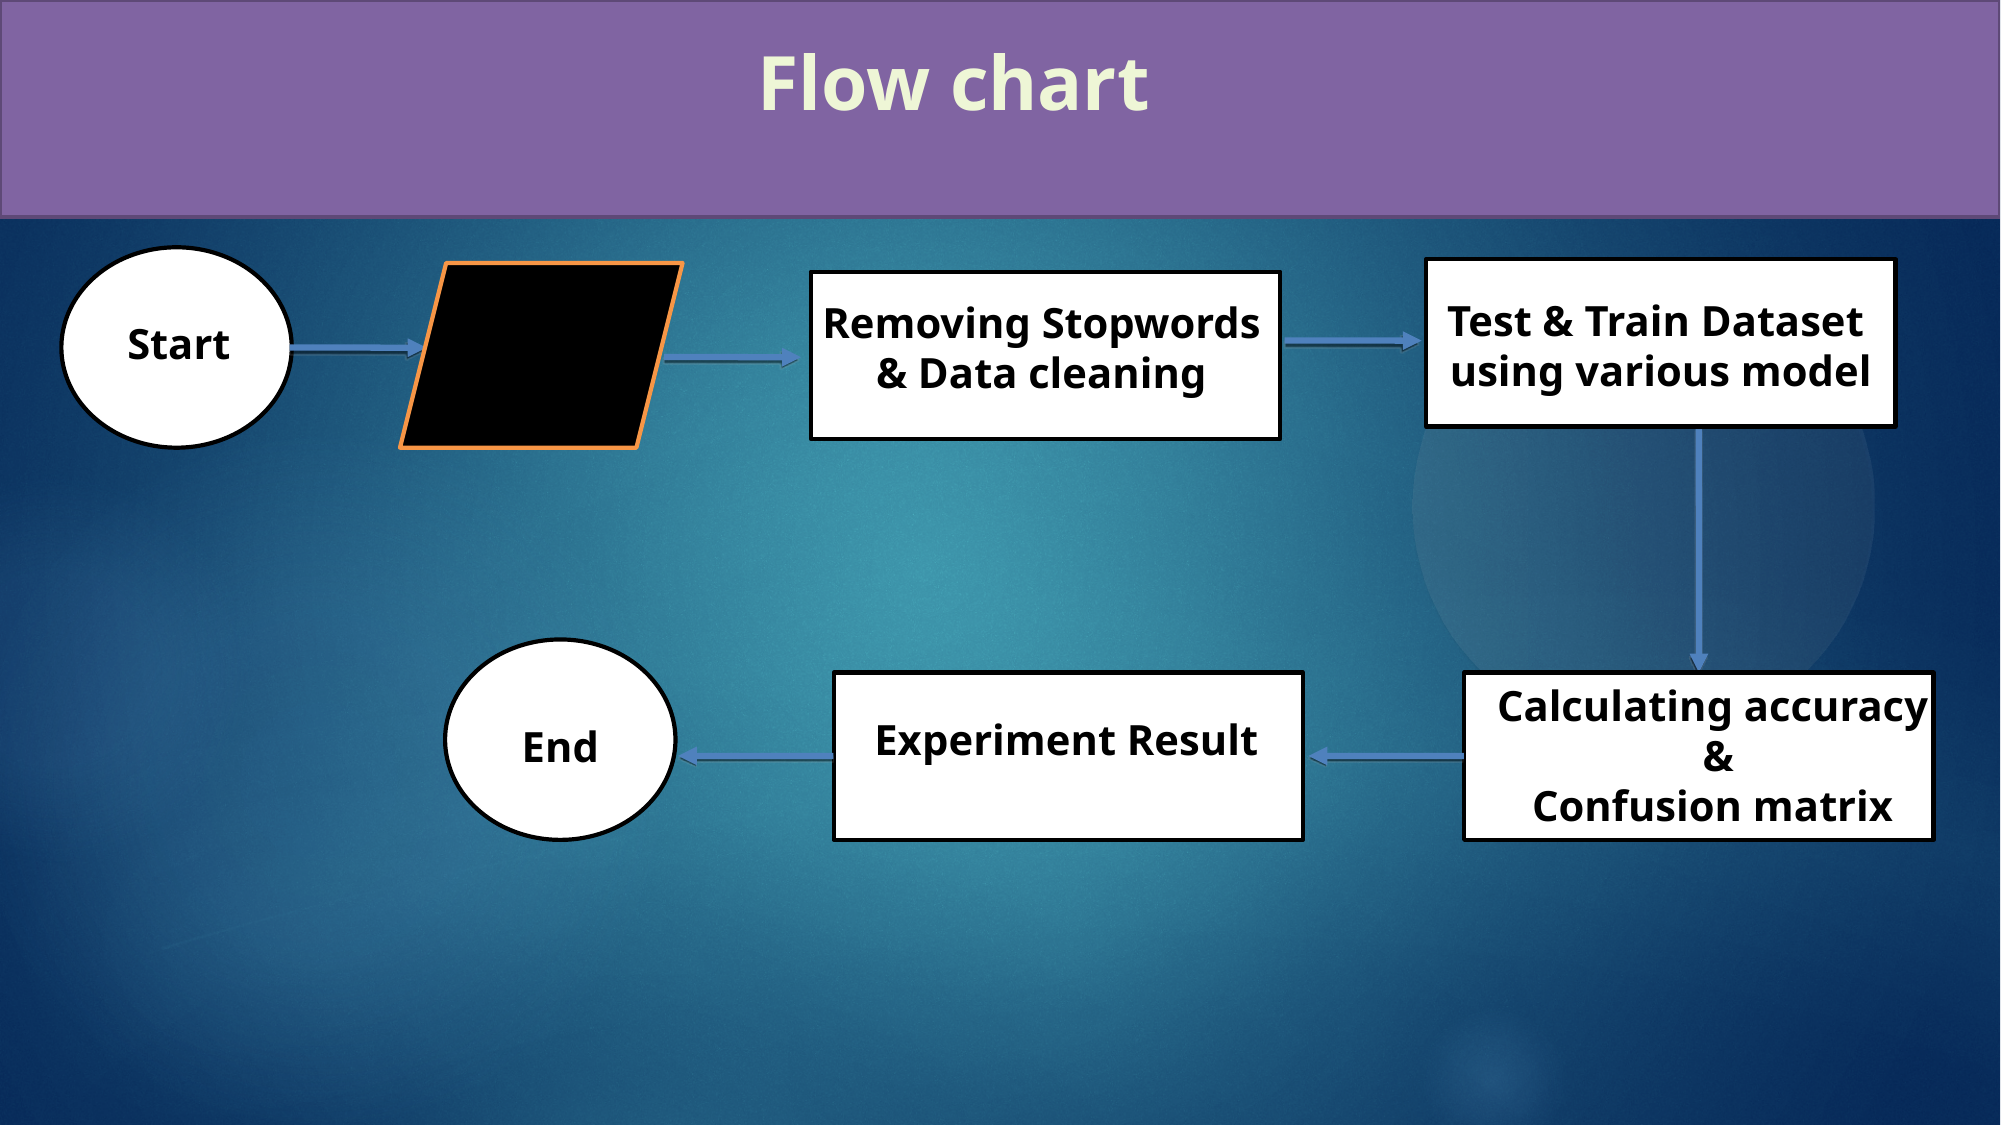

Flow chart
Test & Train Dataset
using various model
Input data
 set
Removing Stopwords
& Data cleaning
Start
Calculating accuracy
 &
Confusion matrix
Experiment Result
End